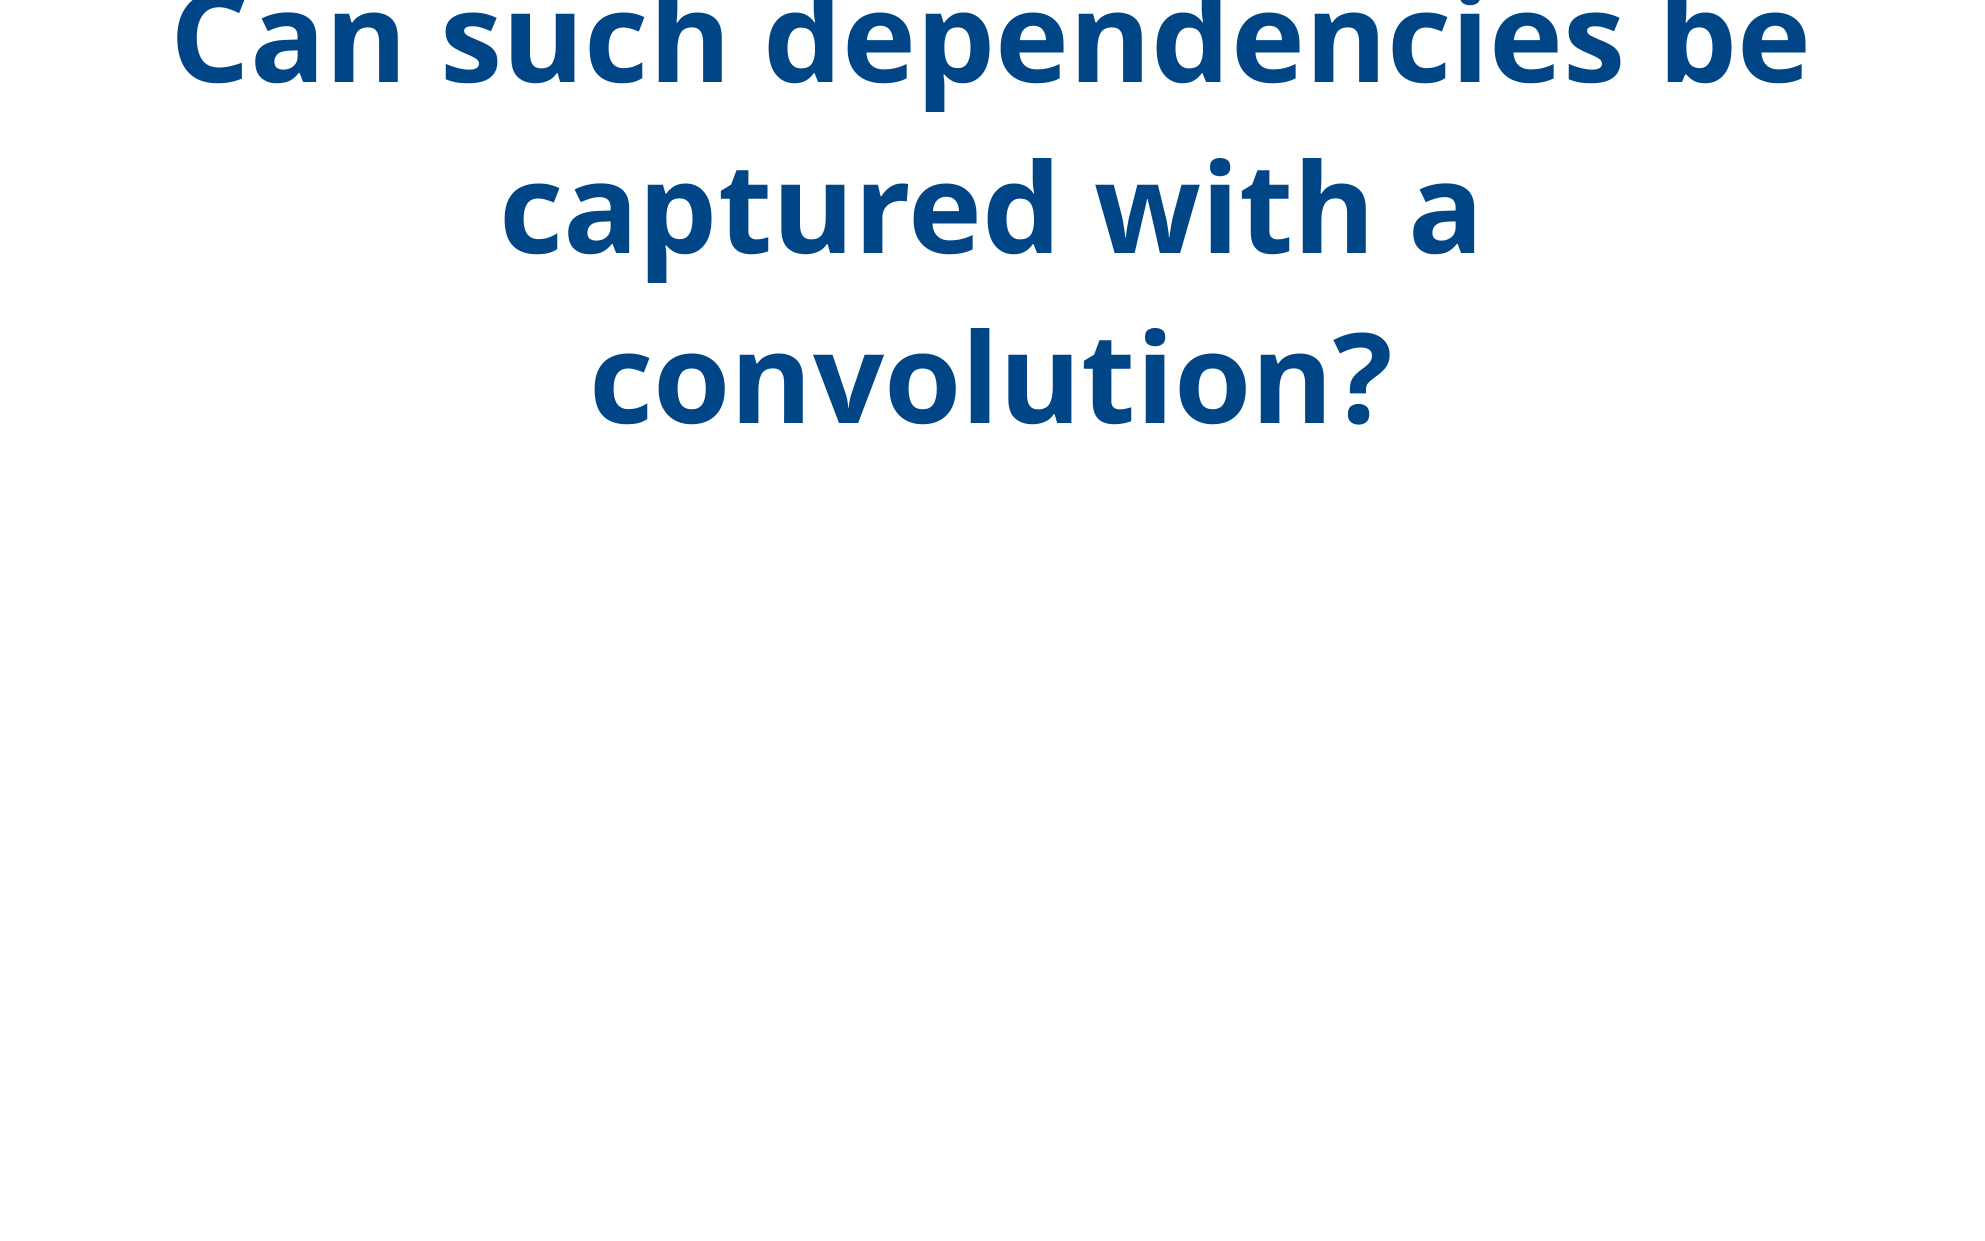

# Can such dependencies be captured with a convolution?